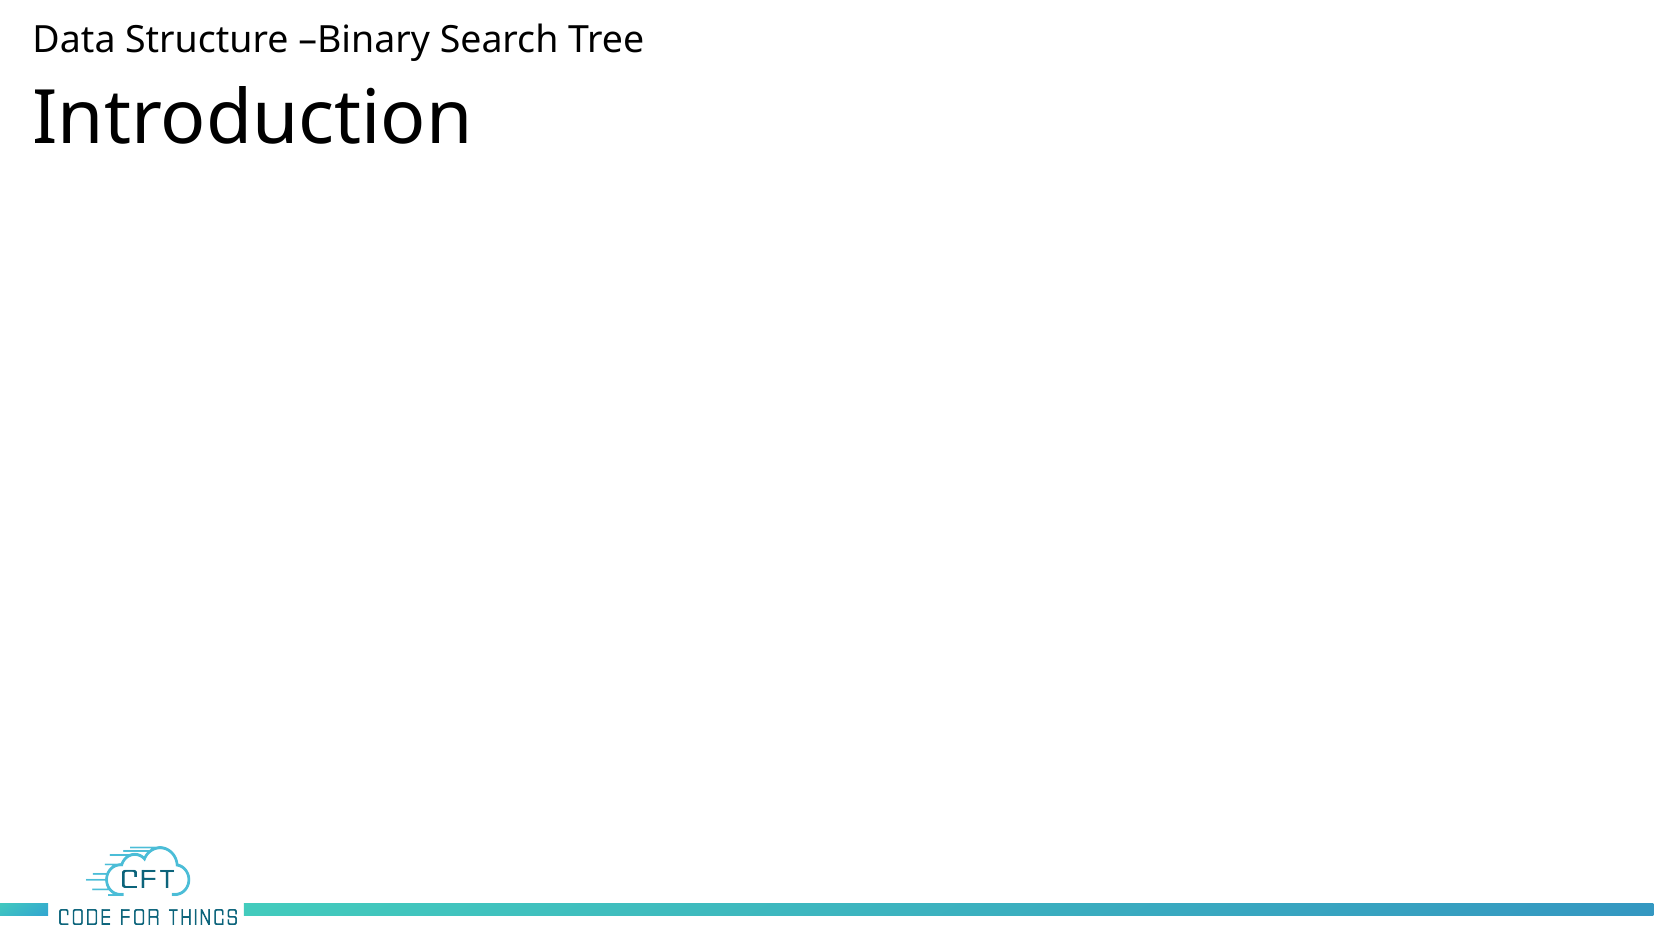

# Data Structure –Binary Search Tree Introduction